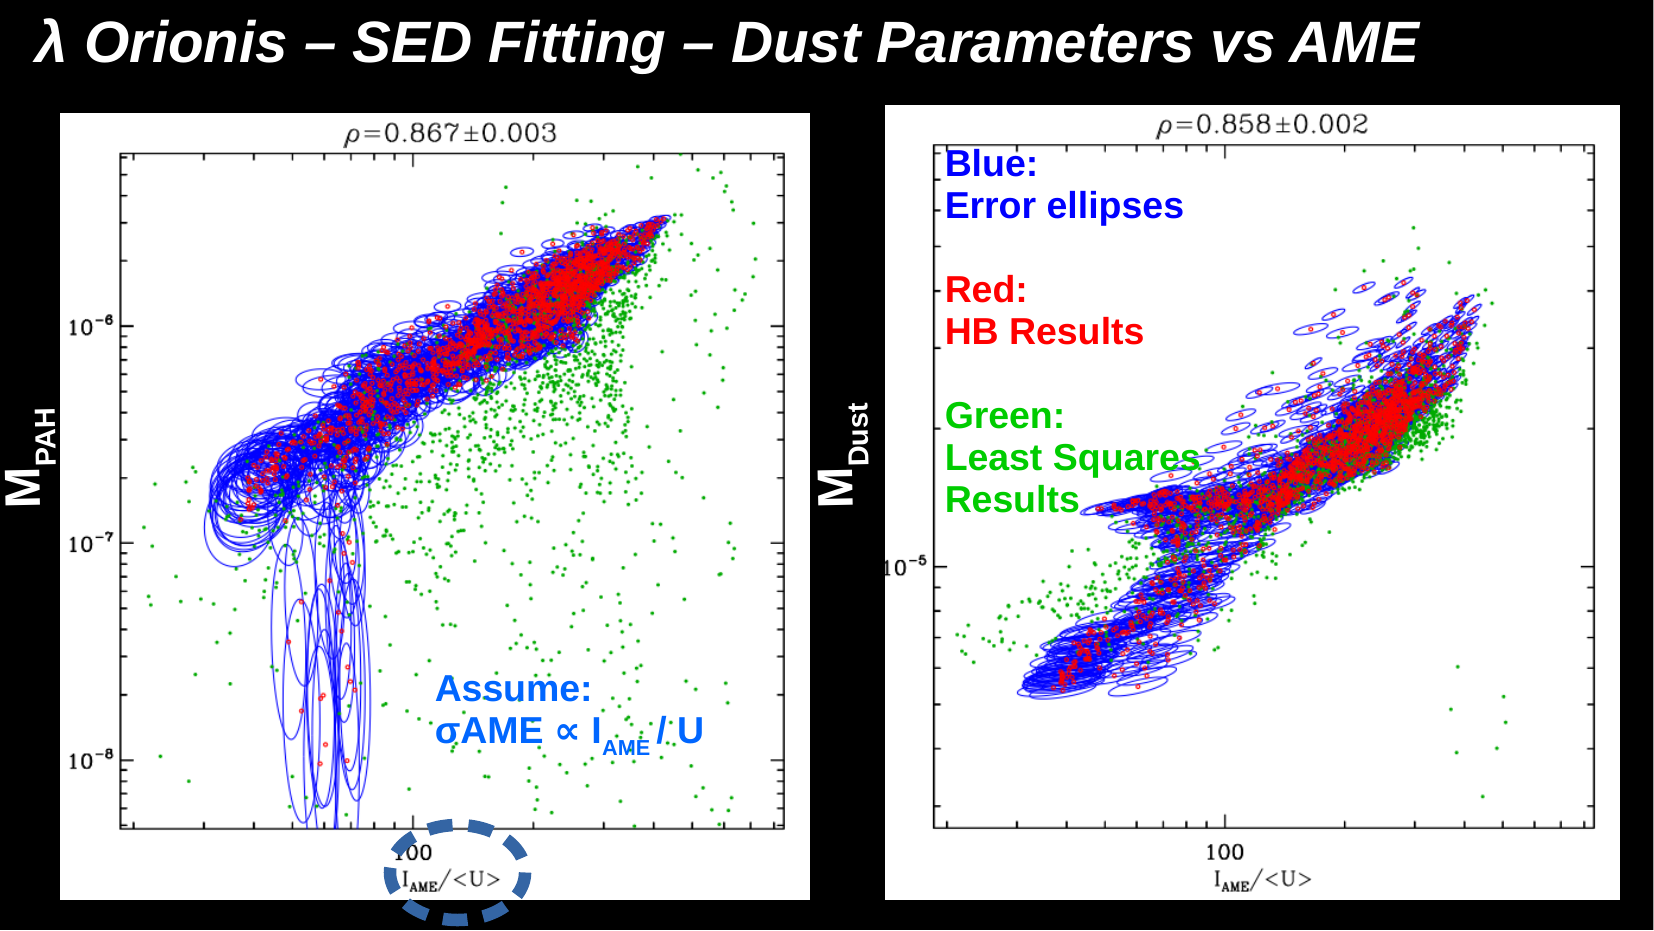

# λ Orionis – SED Fitting – Dust Parameters vs AME
Blue:
Error ellipses
Red:
HB Results
Green:
Least Squares
Results
MDust
MPAH
Assume:
σAME ∝ IAME / U